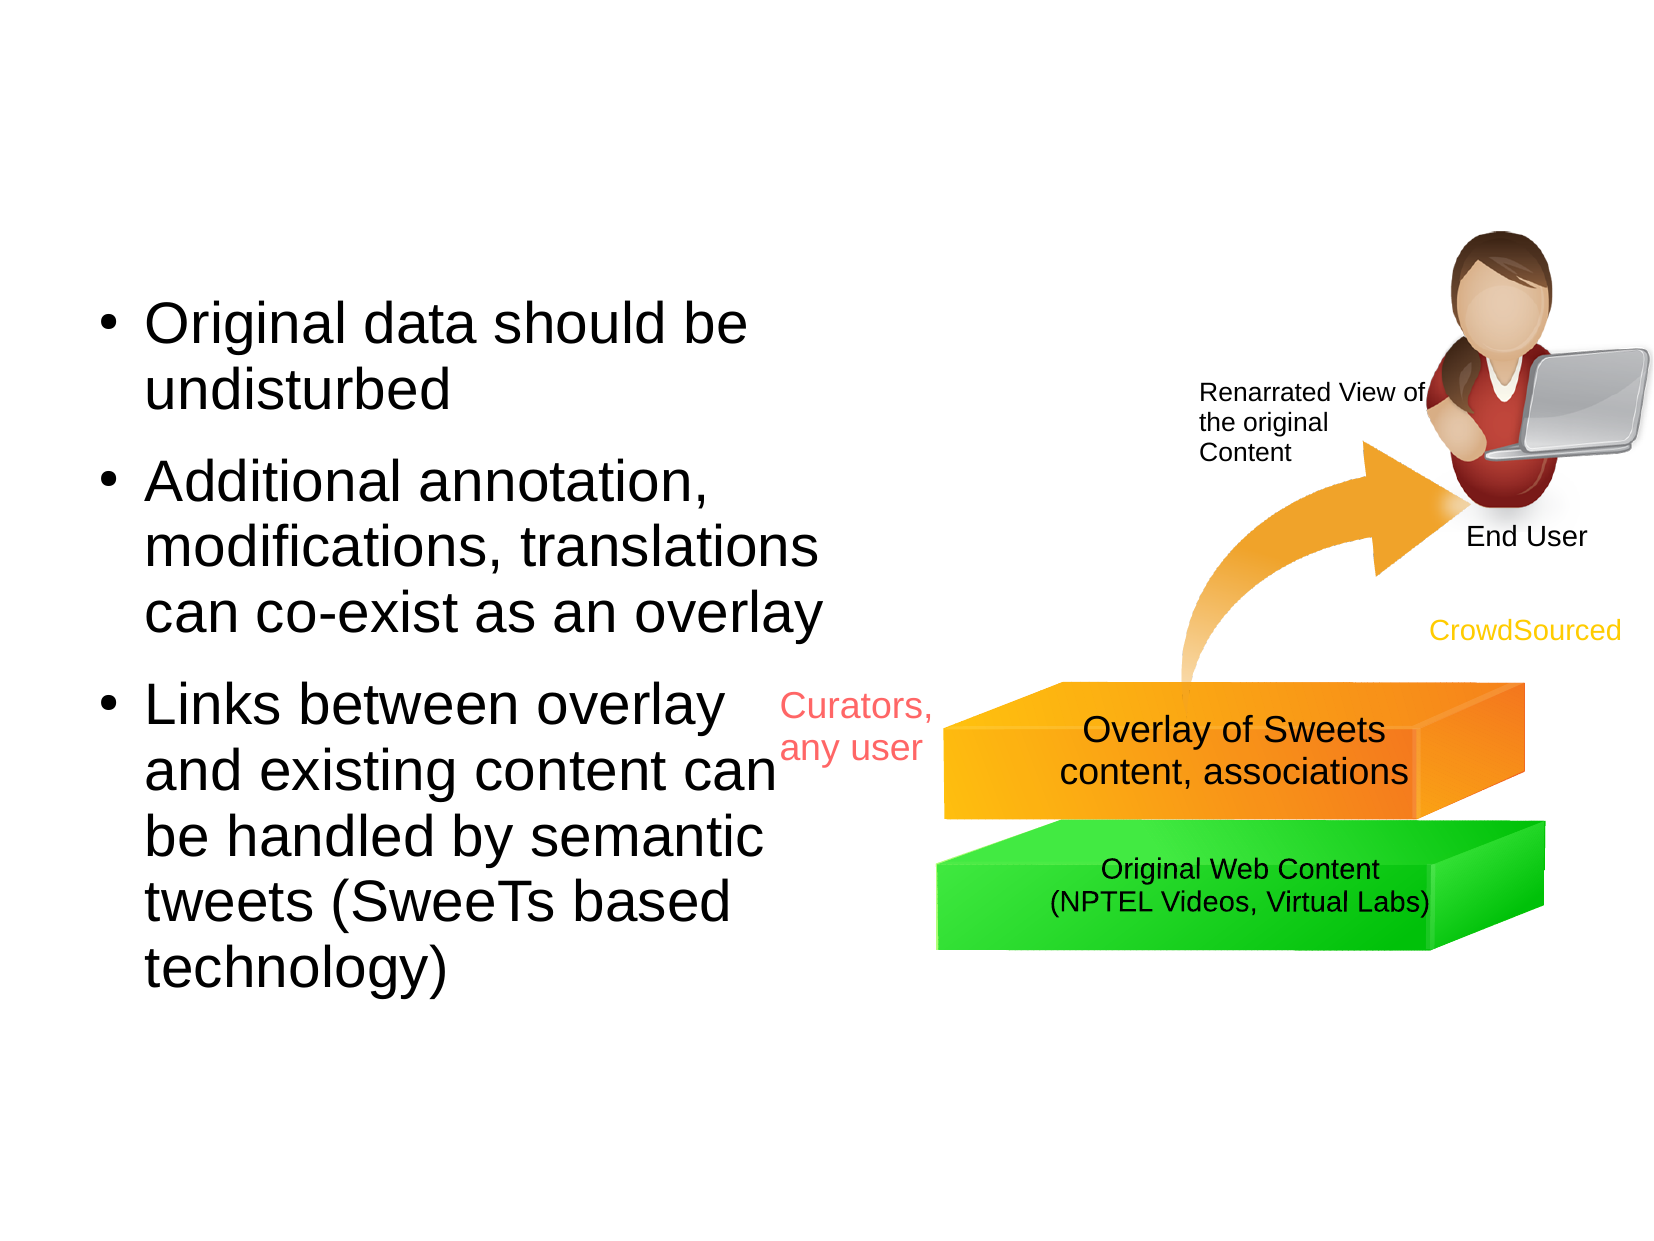

#
Original data should be undisturbed
Additional annotation, modifications, translations can co-exist as an overlay
Links between overlay and existing content can be handled by semantic tweets (SweeTs based technology)
Renarrated View of the original
Content
End User
CrowdSourced
Overlay of Sweets
content, associations
Curators, any user
Original Web Content
(NPTEL Videos, Virtual Labs)